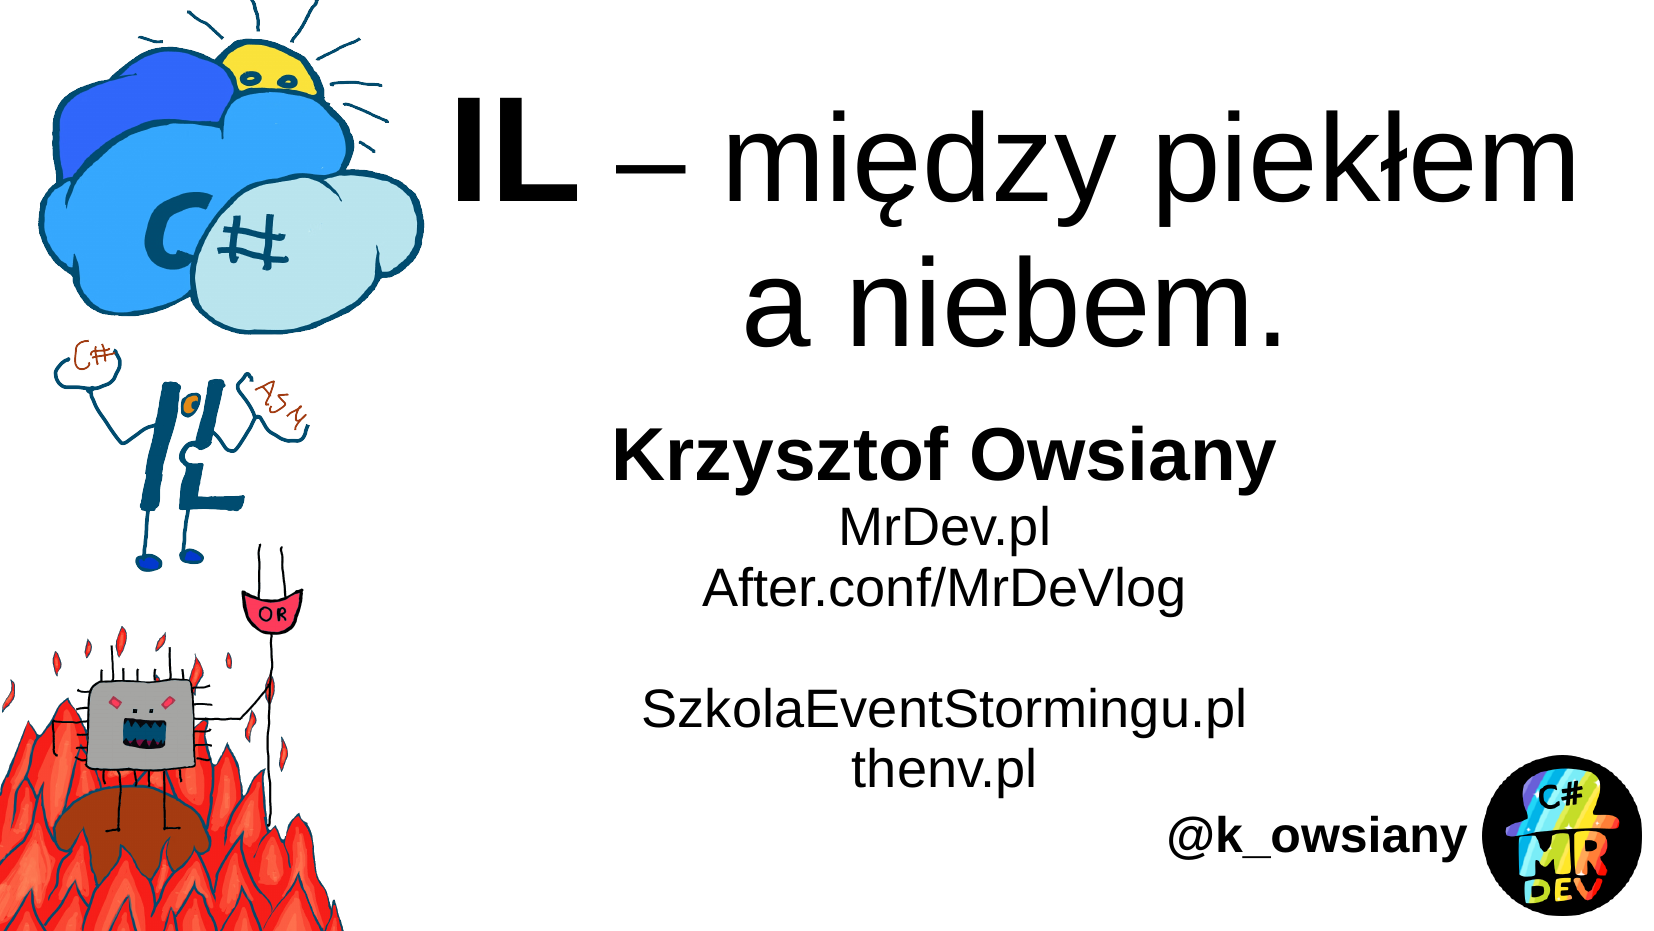

# IL – między piekłem a niebem.
Krzysztof Owsiany
MrDev.pl
After.conf/MrDeVlog
SzkolaEventStormingu.pl
thenv.pl